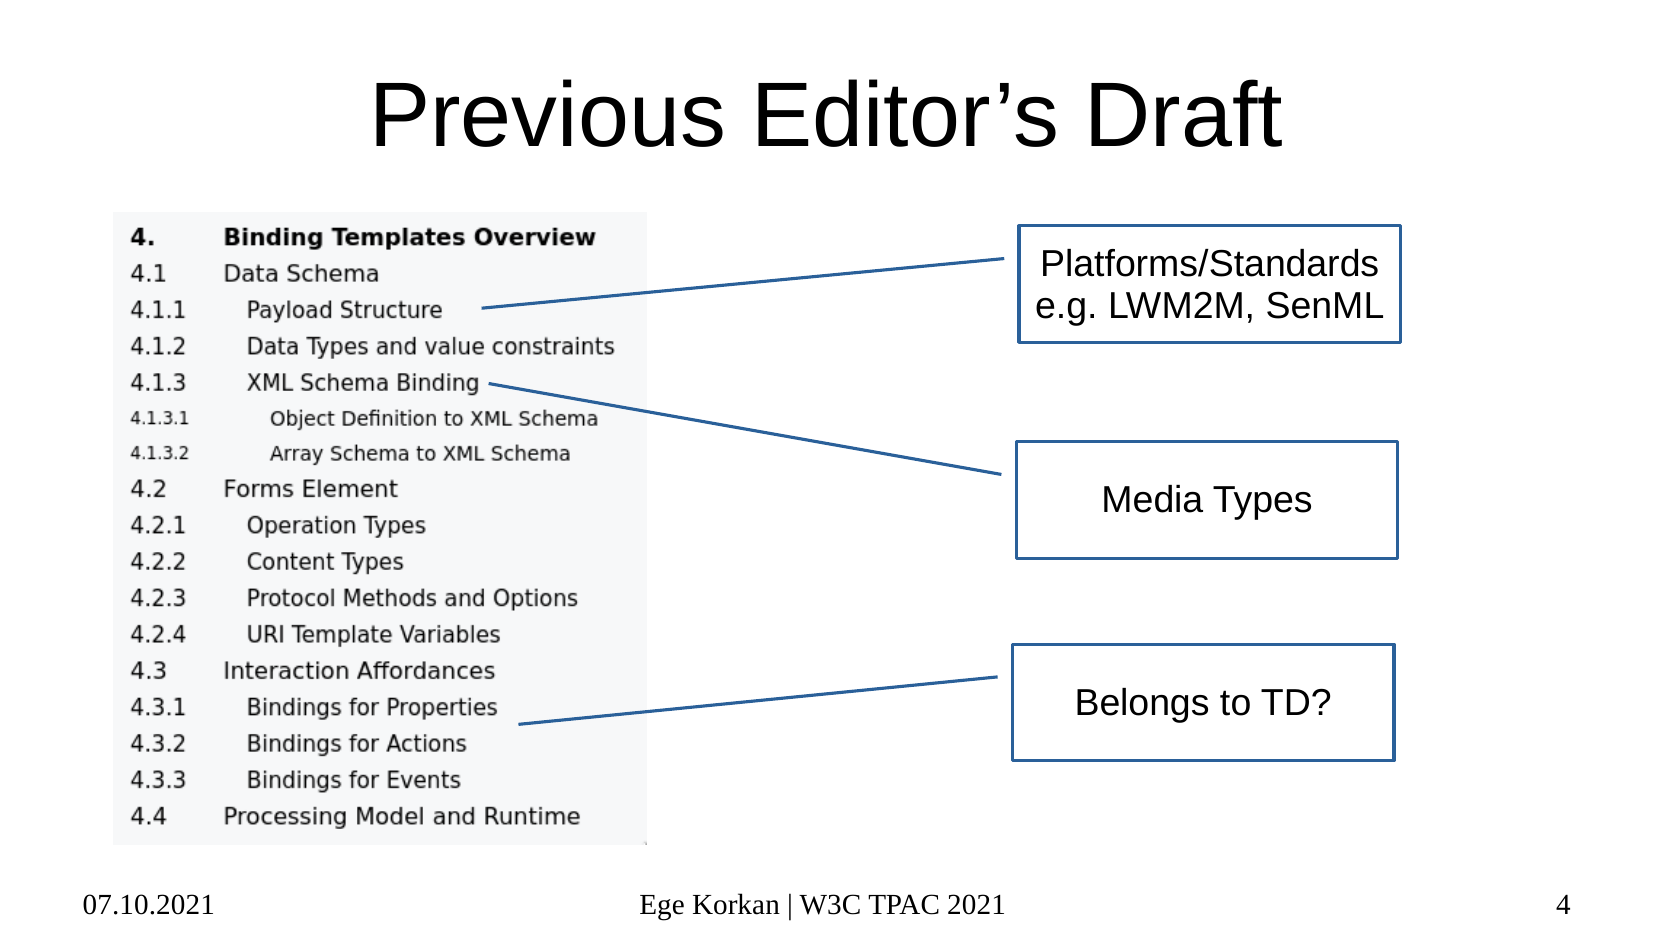

# Previous Editor’s Draft
Platforms/Standards
e.g. LWM2M, SenML
Media Types
Belongs to TD?
07.10.2021
Ege Korkan | W3C TPAC 2021
4